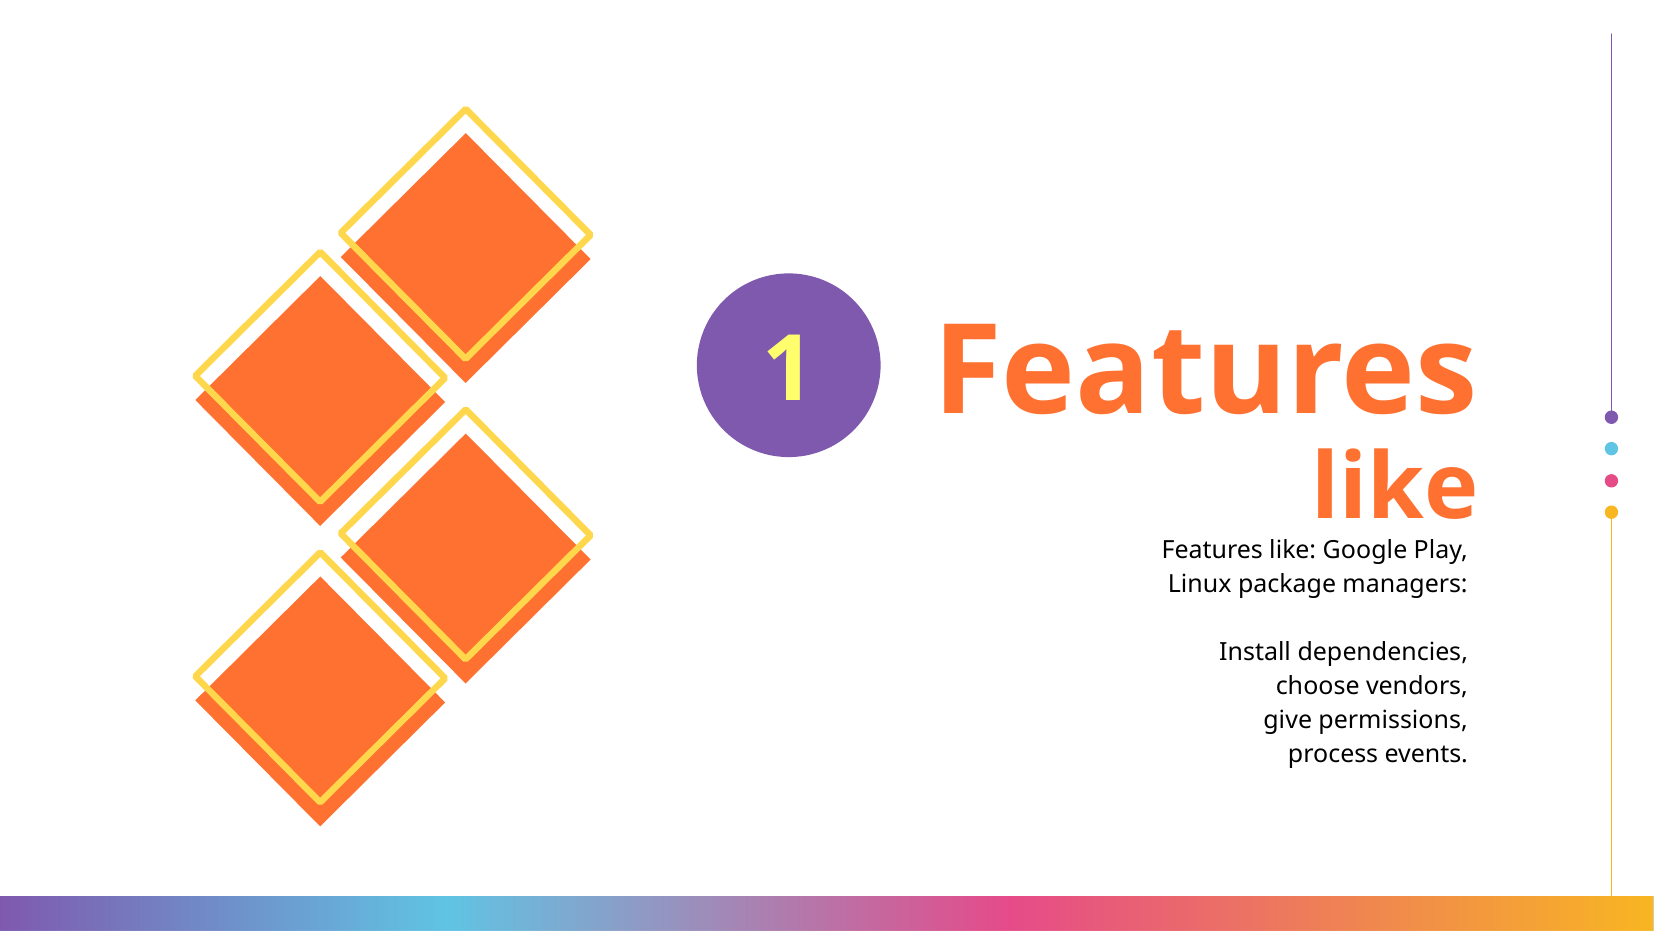

1
# Features
like
Features like: Google Play,
Linux package managers:
Install dependencies,
choose vendors,
give permissions,
process events.